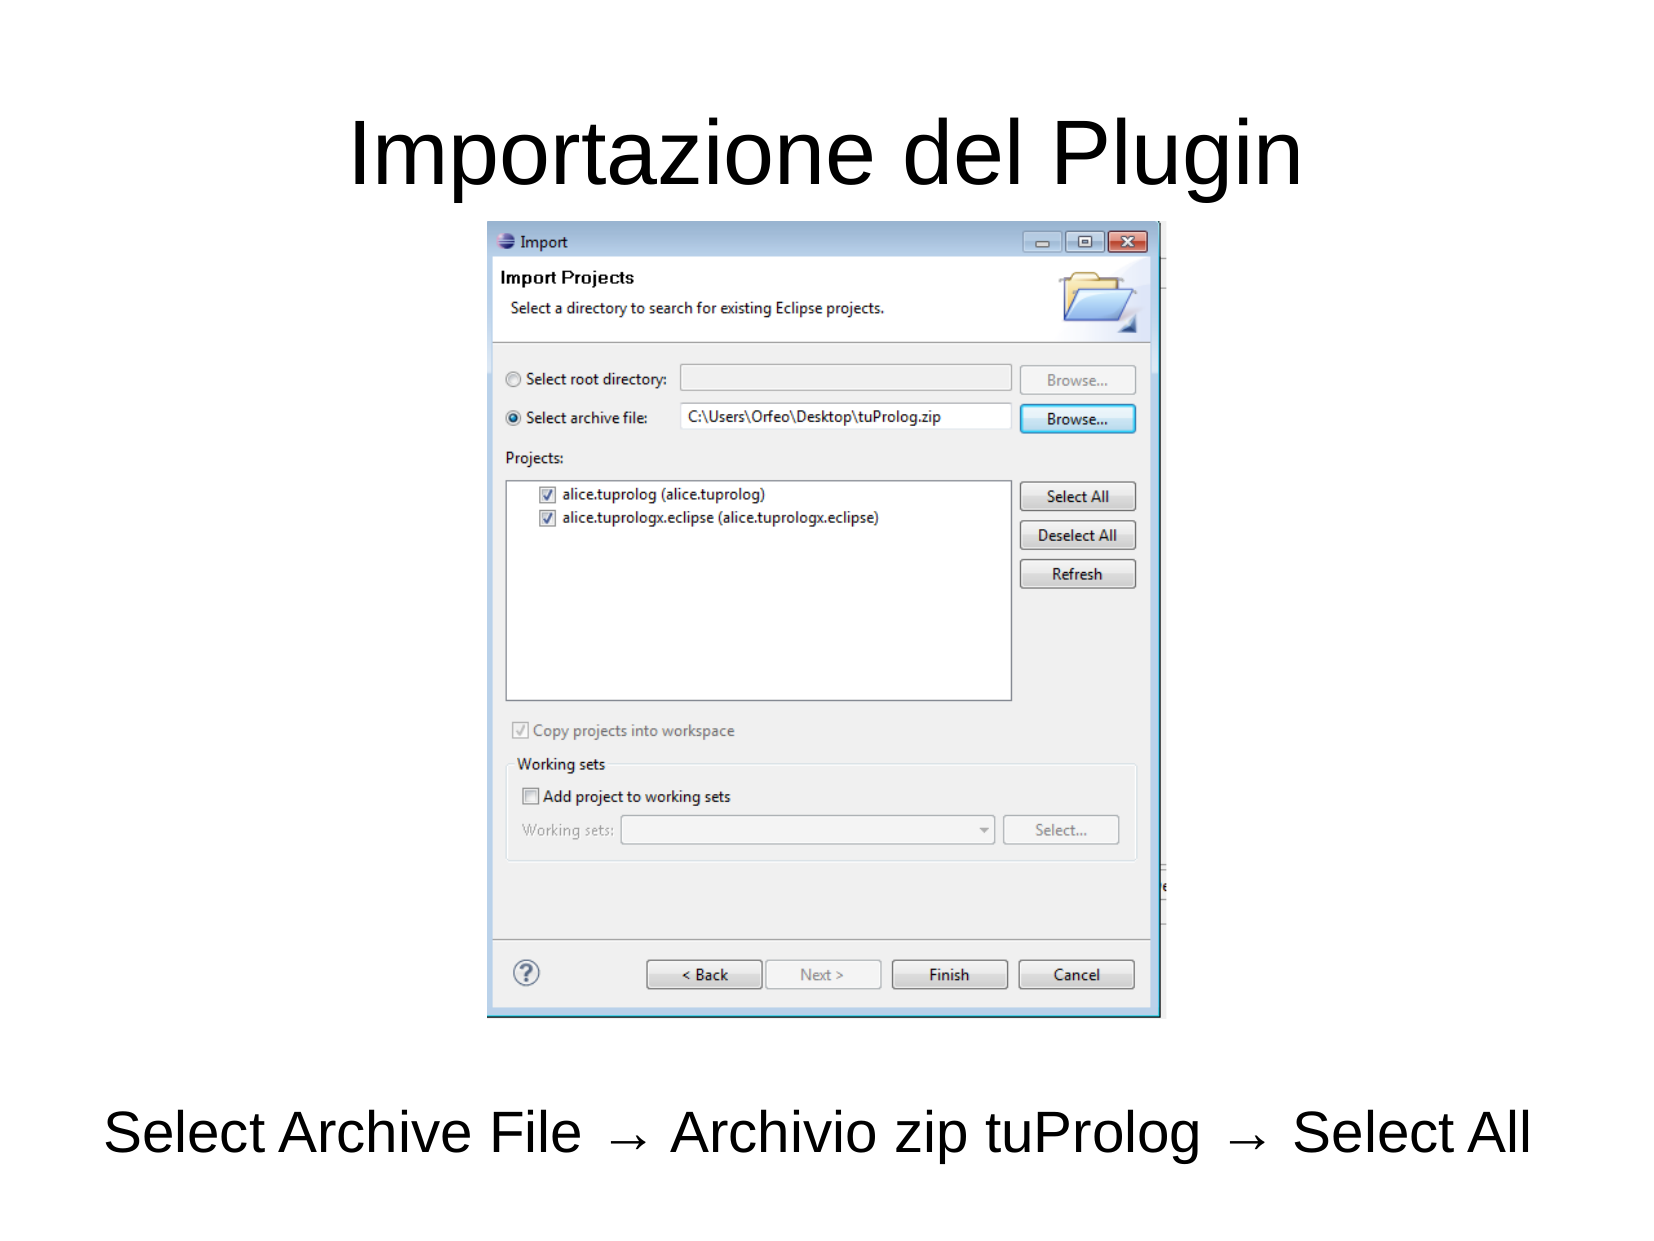

# Importazione del Plugin
Select Archive File → Archivio zip tuProlog → Select All